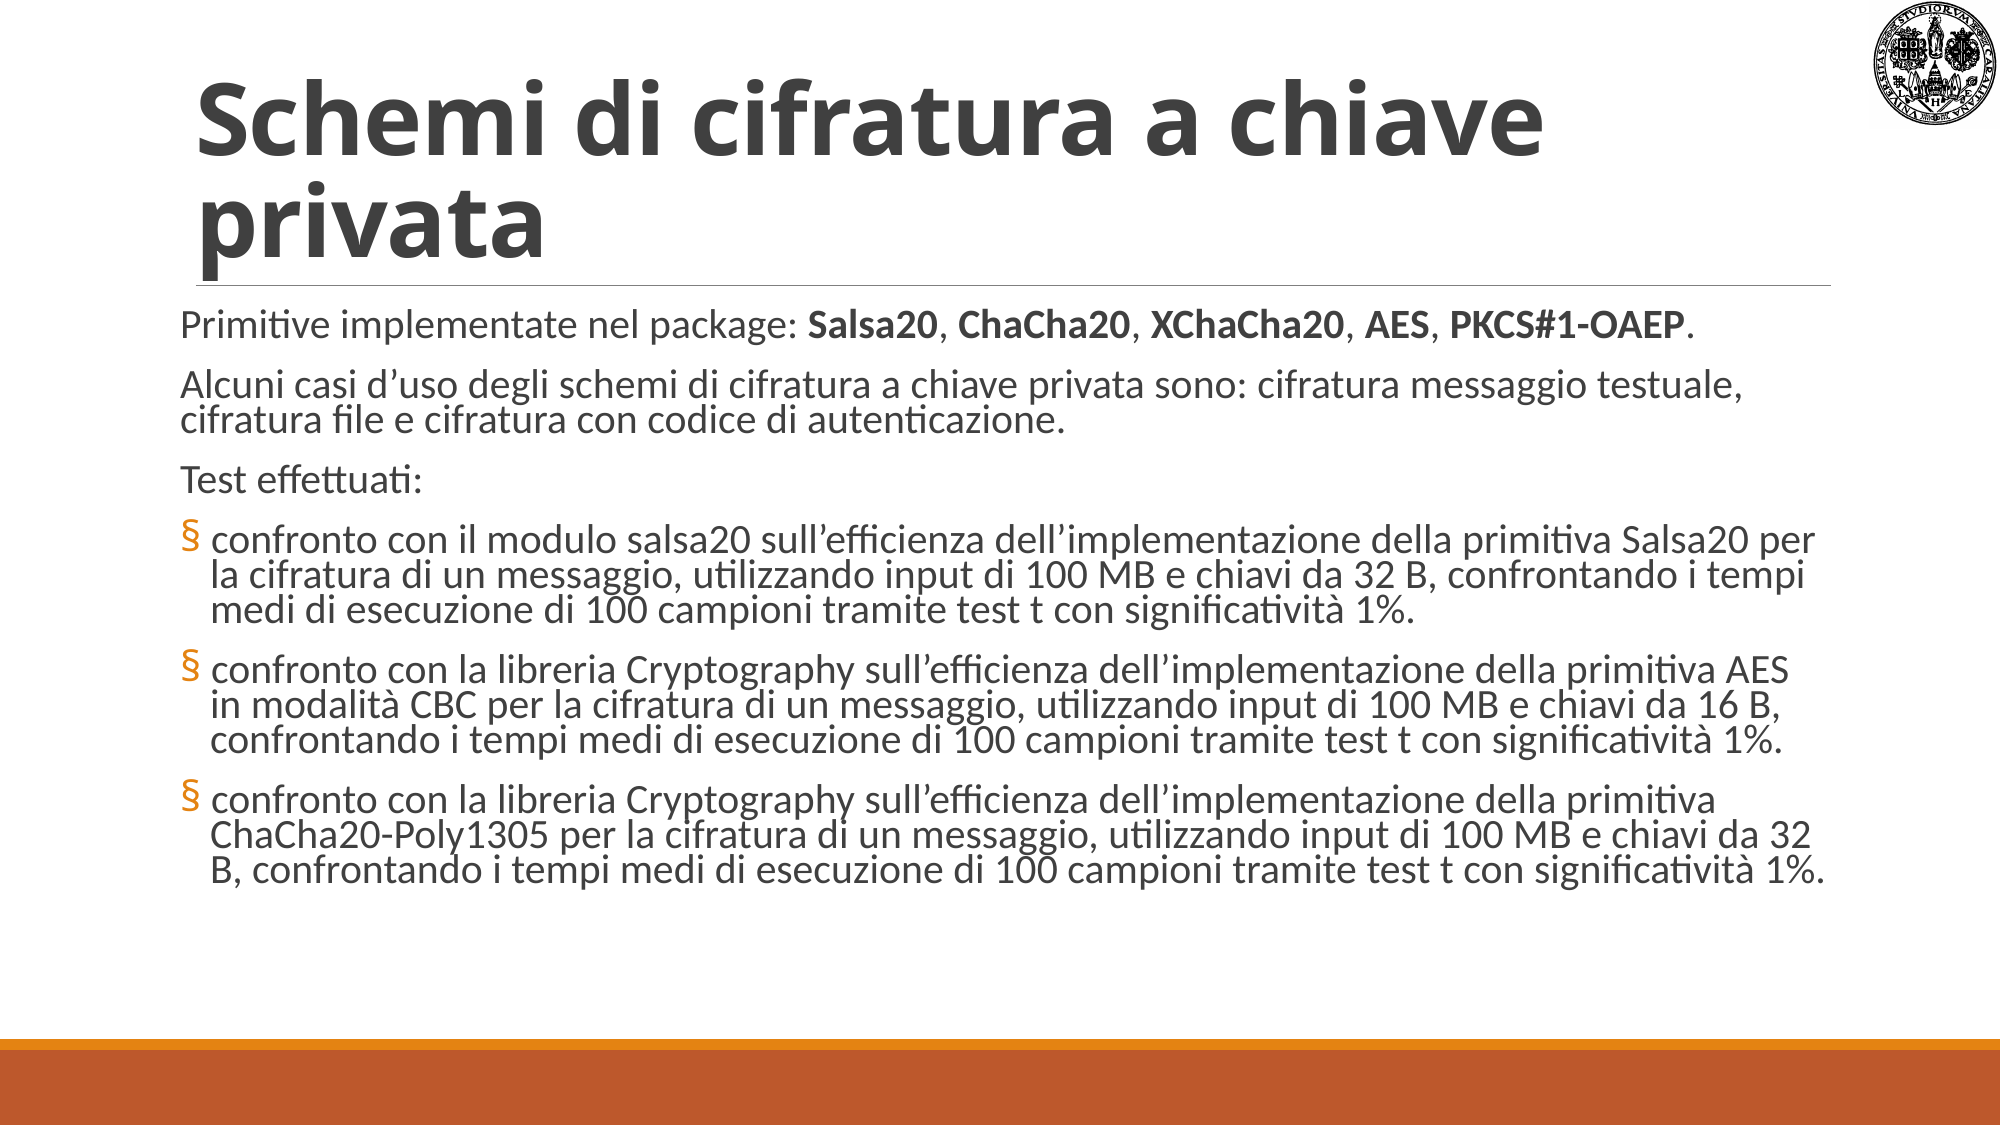

# Schemi di cifratura a chiave privata
Primitive implementate nel package: Salsa20, ChaCha20, XChaCha20, AES, PKCS#1-OAEP.
Alcuni casi d’uso degli schemi di cifratura a chiave privata sono: cifratura messaggio testuale, cifratura file e cifratura con codice di autenticazione.
Test effettuati:
 confronto con il modulo salsa20 sull’efficienza dell’implementazione della primitiva Salsa20 per la cifratura di un messaggio, utilizzando input di 100 MB e chiavi da 32 B, confrontando i tempi medi di esecuzione di 100 campioni tramite test t con significatività 1%.
 confronto con la libreria Cryptography sull’efficienza dell’implementazione della primitiva AES in modalità CBC per la cifratura di un messaggio, utilizzando input di 100 MB e chiavi da 16 B, confrontando i tempi medi di esecuzione di 100 campioni tramite test t con significatività 1%.
 confronto con la libreria Cryptography sull’efficienza dell’implementazione della primitiva ChaCha20-Poly1305 per la cifratura di un messaggio, utilizzando input di 100 MB e chiavi da 32 B, confrontando i tempi medi di esecuzione di 100 campioni tramite test t con significatività 1%.